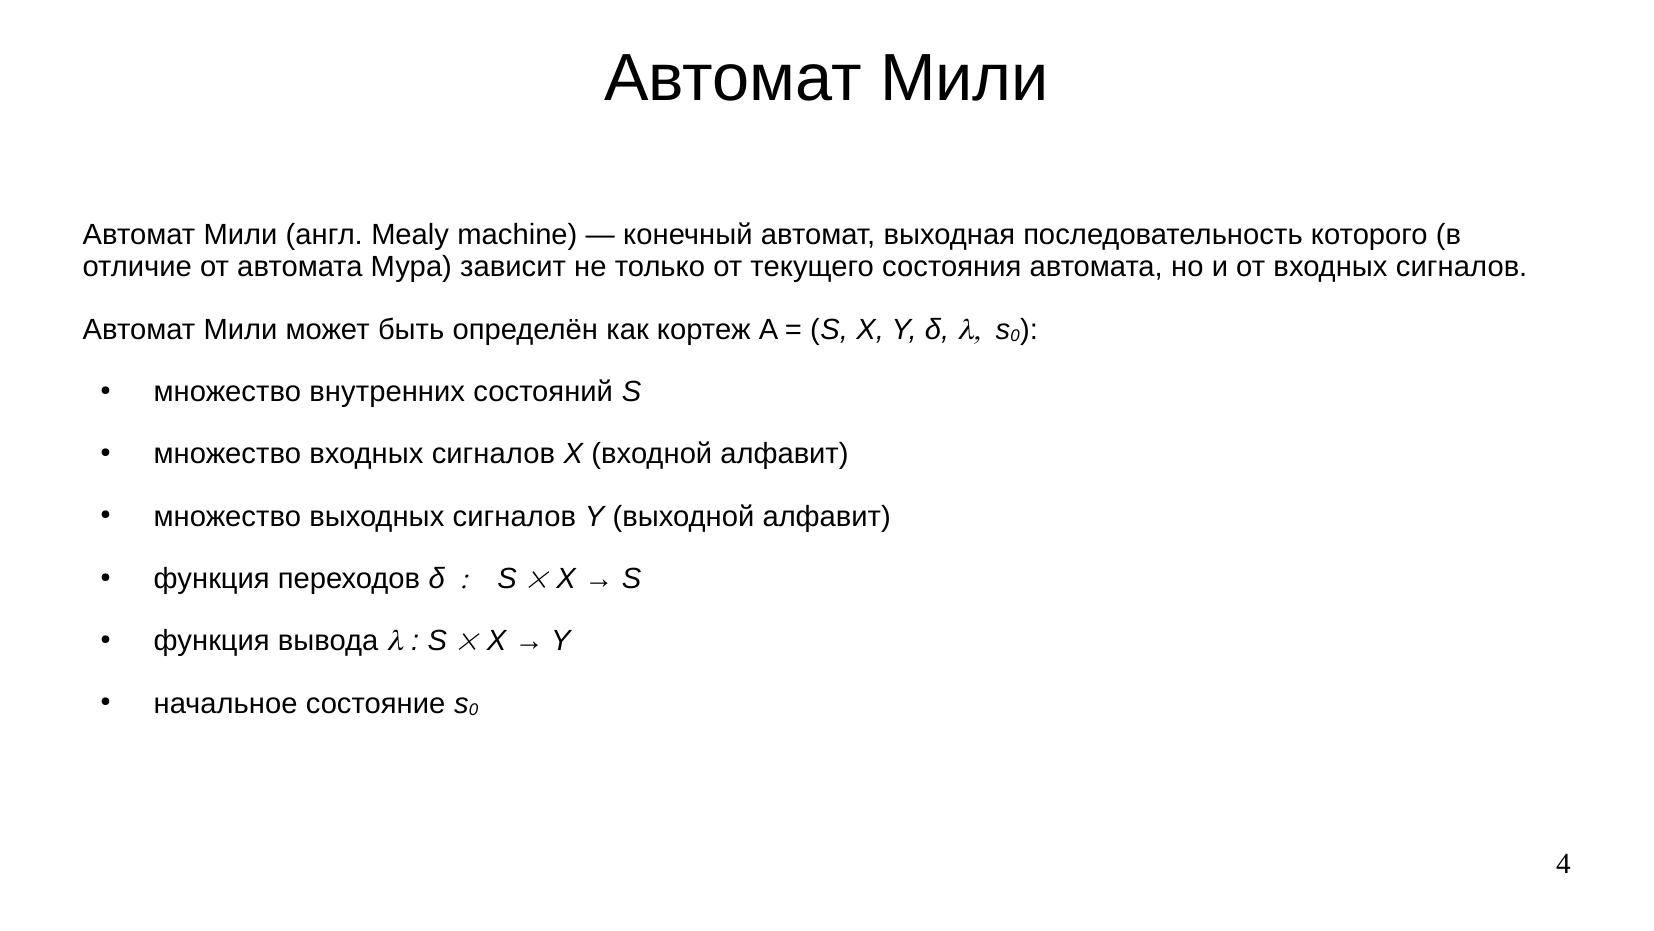

# Автомат Мили
Автомат Мили (англ. Mealy machine) — конечный автомат, выходная последовательность которого (в отличие от автомата Мура) зависит не только от текущего состояния автомата, но и от входных сигналов.
Автомат Мили может быть определён как кортеж A = (S, X, Y, δ, l, s0):
множество внутренних состояний S
множество входных сигналов X (входной алфавит)
множество выходных сигналов Y (выходной алфавит)
функция переходов δ : S  X → S
функция вывода l : S  X → Y
начальное состояние s0
4